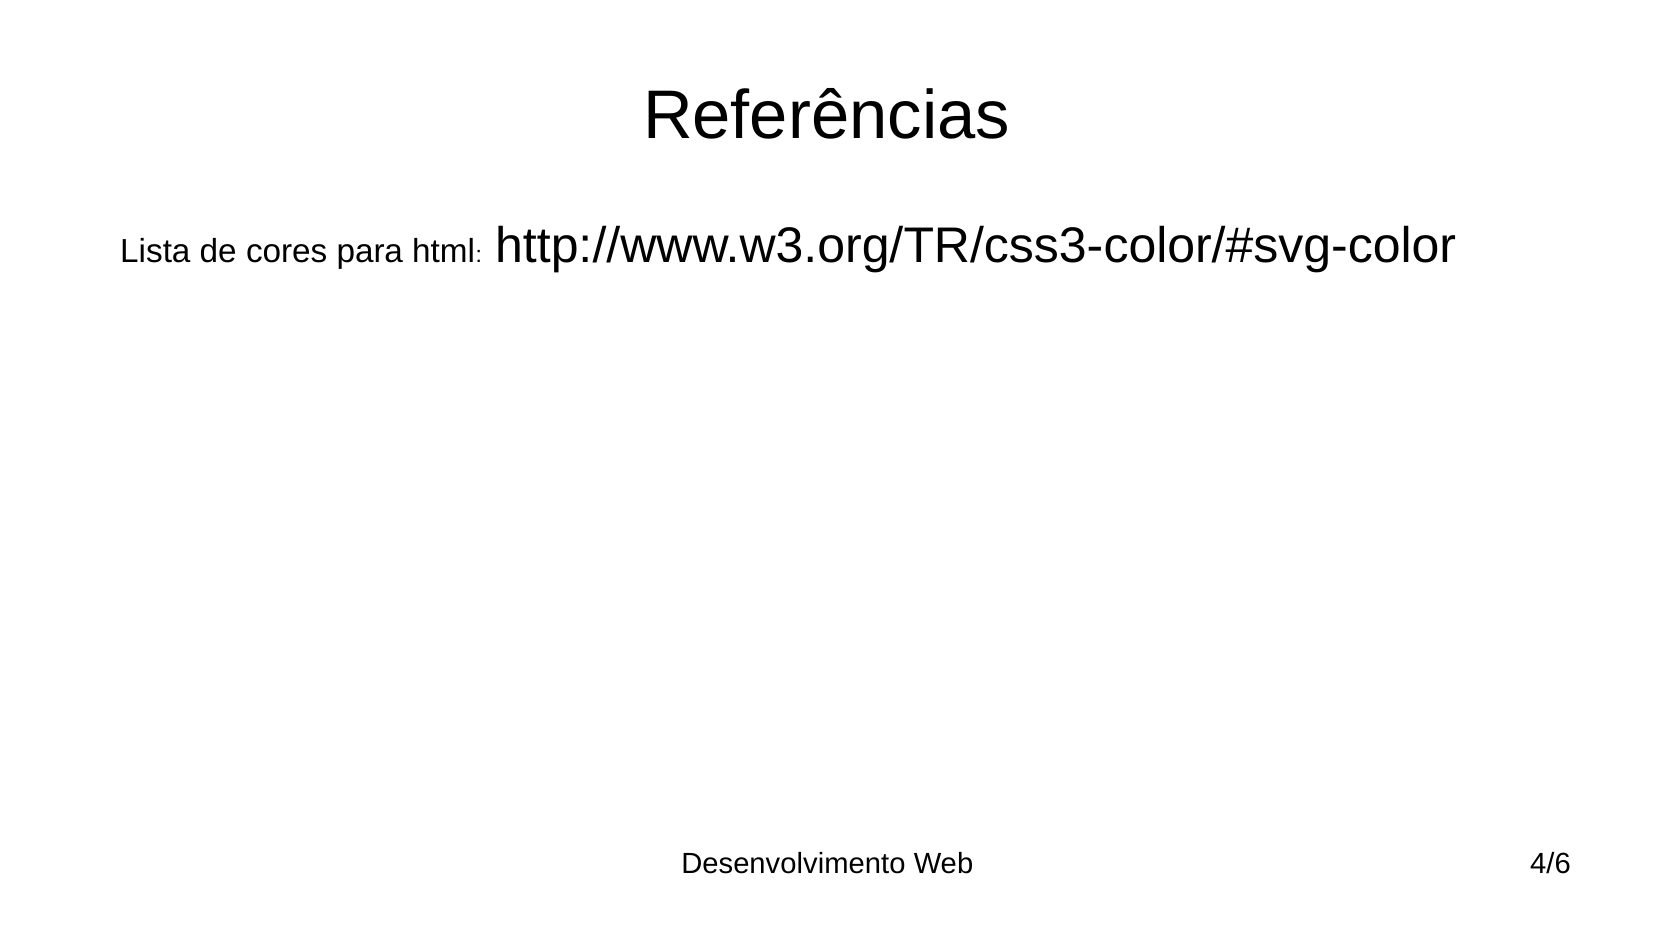

# Referências
Lista de cores para html: http://www.w3.org/TR/css3-color/#svg-color
Desenvolvimento Web
4